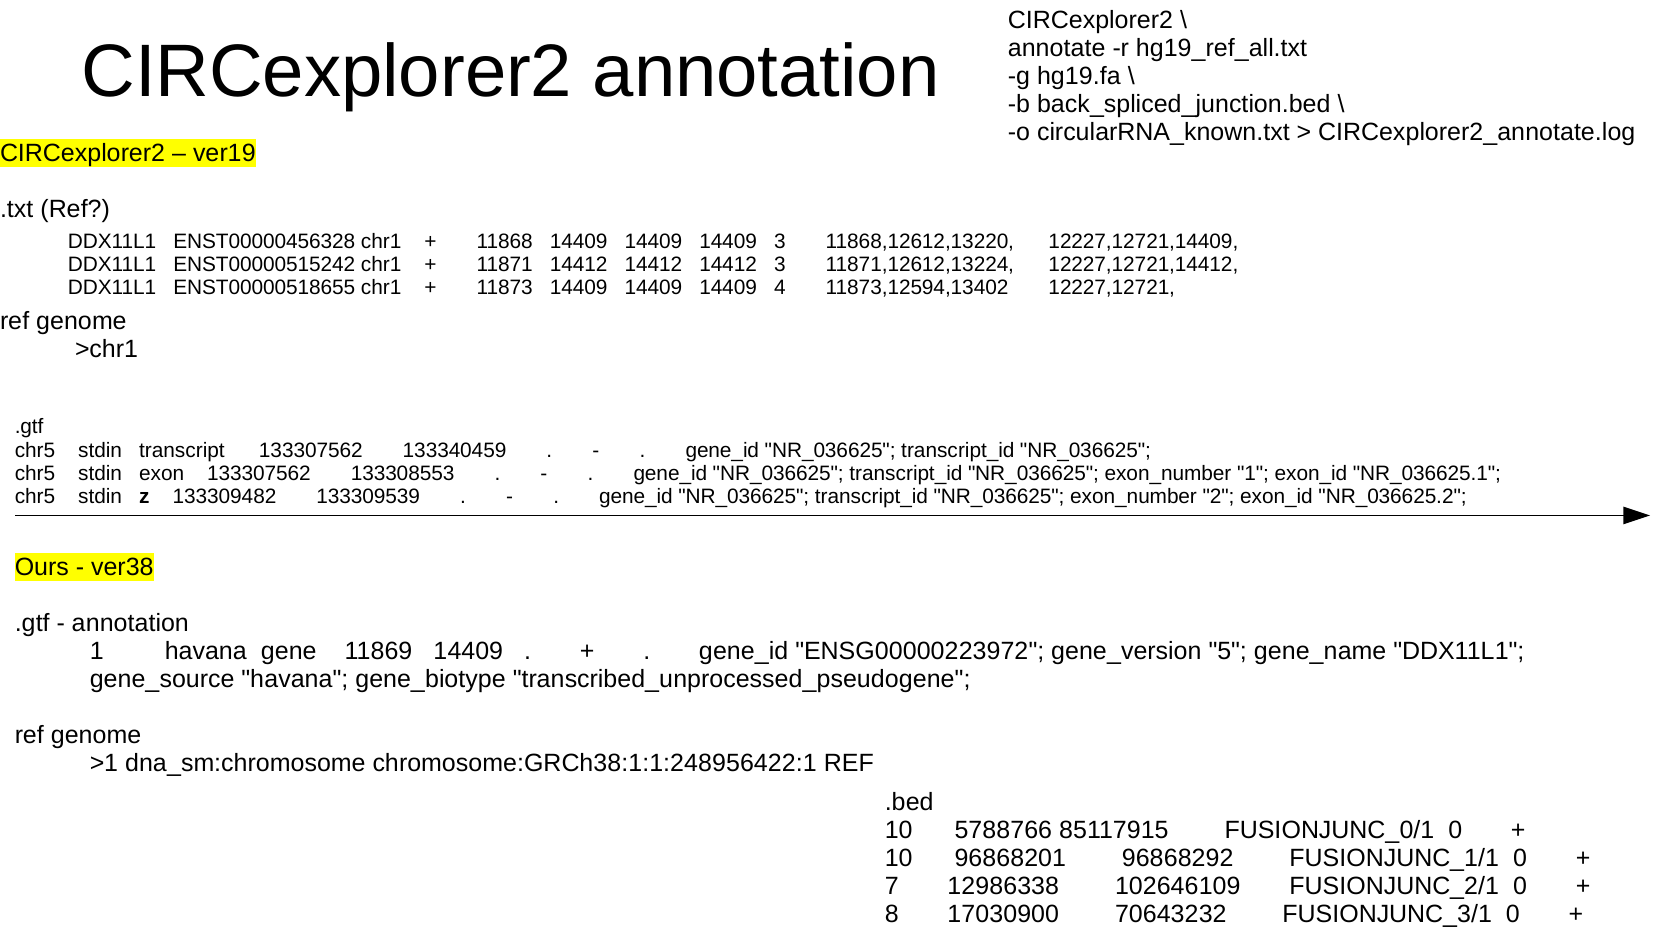

CIRCexplorer2 \
annotate -r hg19_ref_all.txt
-g hg19.fa \
-b back_spliced_junction.bed \
-o circularRNA_known.txt > CIRCexplorer2_annotate.log
CIRCexplorer2 annotation
# CIRCexplorer2 – ver19 .txt (Ref?) ref genome >chr1
DDX11L1 ENST00000456328 chr1 + 11868 14409 14409 14409 3 11868,12612,13220, 12227,12721,14409,
DDX11L1 ENST00000515242 chr1 + 11871 14412 14412 14412 3 11871,12612,13224, 12227,12721,14412,
DDX11L1 ENST00000518655 chr1 + 11873 14409 14409 14409 4 11873,12594,13402 12227,12721,
.gtf
chr5 stdin transcript 133307562 133340459 . - . gene_id "NR_036625"; transcript_id "NR_036625";
chr5 stdin exon 133307562 133308553 . - . gene_id "NR_036625"; transcript_id "NR_036625"; exon_number "1"; exon_id "NR_036625.1";
chr5 stdin z 133309482 133309539 . - . gene_id "NR_036625"; transcript_id "NR_036625"; exon_number "2"; exon_id "NR_036625.2";
Ours - ver38
.gtf - annotation
	1	havana gene 11869 14409 . + . gene_id "ENSG00000223972"; gene_version "5"; gene_name "DDX11L1";
	gene_source "havana"; gene_biotype "transcribed_unprocessed_pseudogene";
ref genome
	>1 dna_sm:chromosome chromosome:GRCh38:1:1:248956422:1 REF
.bed
10 5788766 85117915 FUSIONJUNC_0/1 0 +
10 96868201 96868292 FUSIONJUNC_1/1 0 +
7 12986338 102646109 FUSIONJUNC_2/1 0 +
8 17030900 70643232 FUSIONJUNC_3/1 0 +